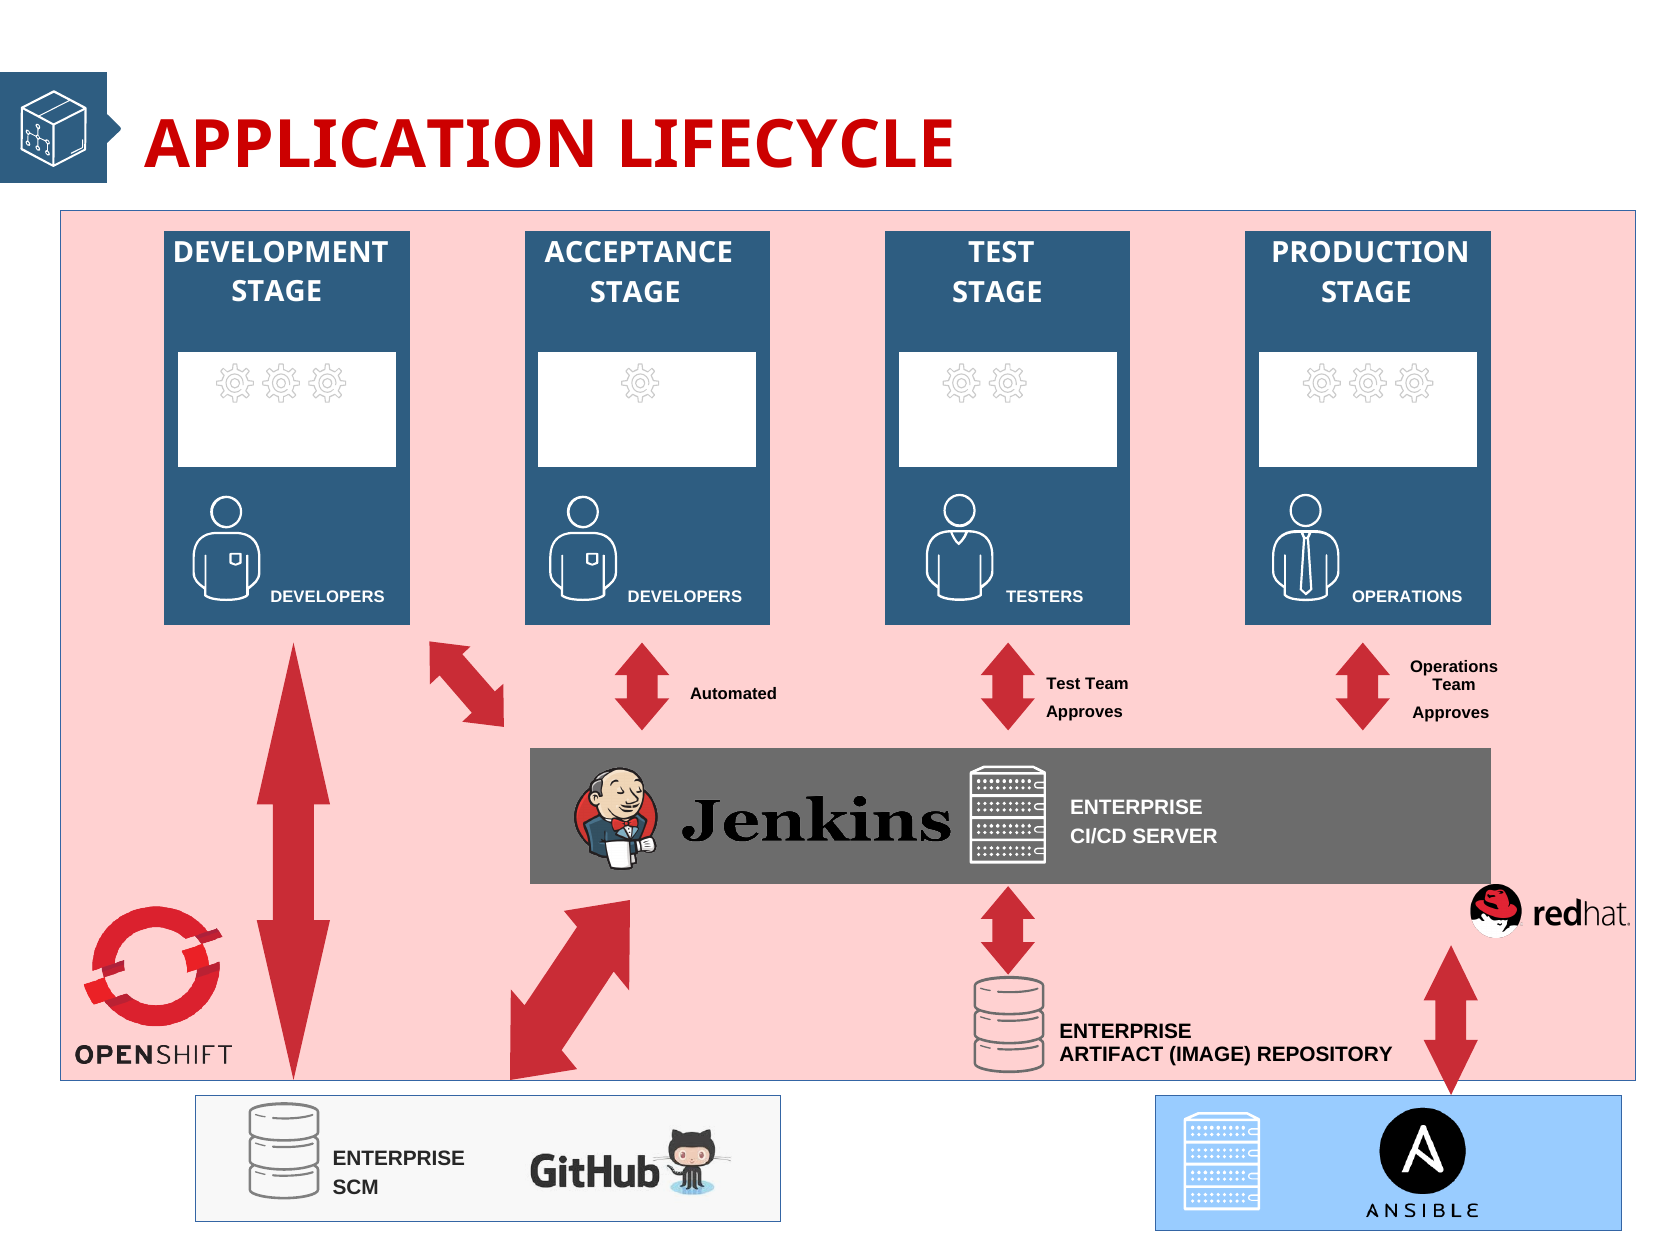

APPLICATION LIFECYCLE
DEVELOPMENT
STAGE
ACCEPTANCE
STAGE
TEST
STAGE
PRODUCTION
STAGE
DEVELOPERS
DEVELOPERS
TESTERS
OPERATIONS
Operations
Team
Approves
Test Team
Approves
Automated
ENTERPRISE
CI/CD SERVER
ENTERPRISE
ARTIFACT (IMAGE) REPOSITORY
ENTERPRISE
SCM